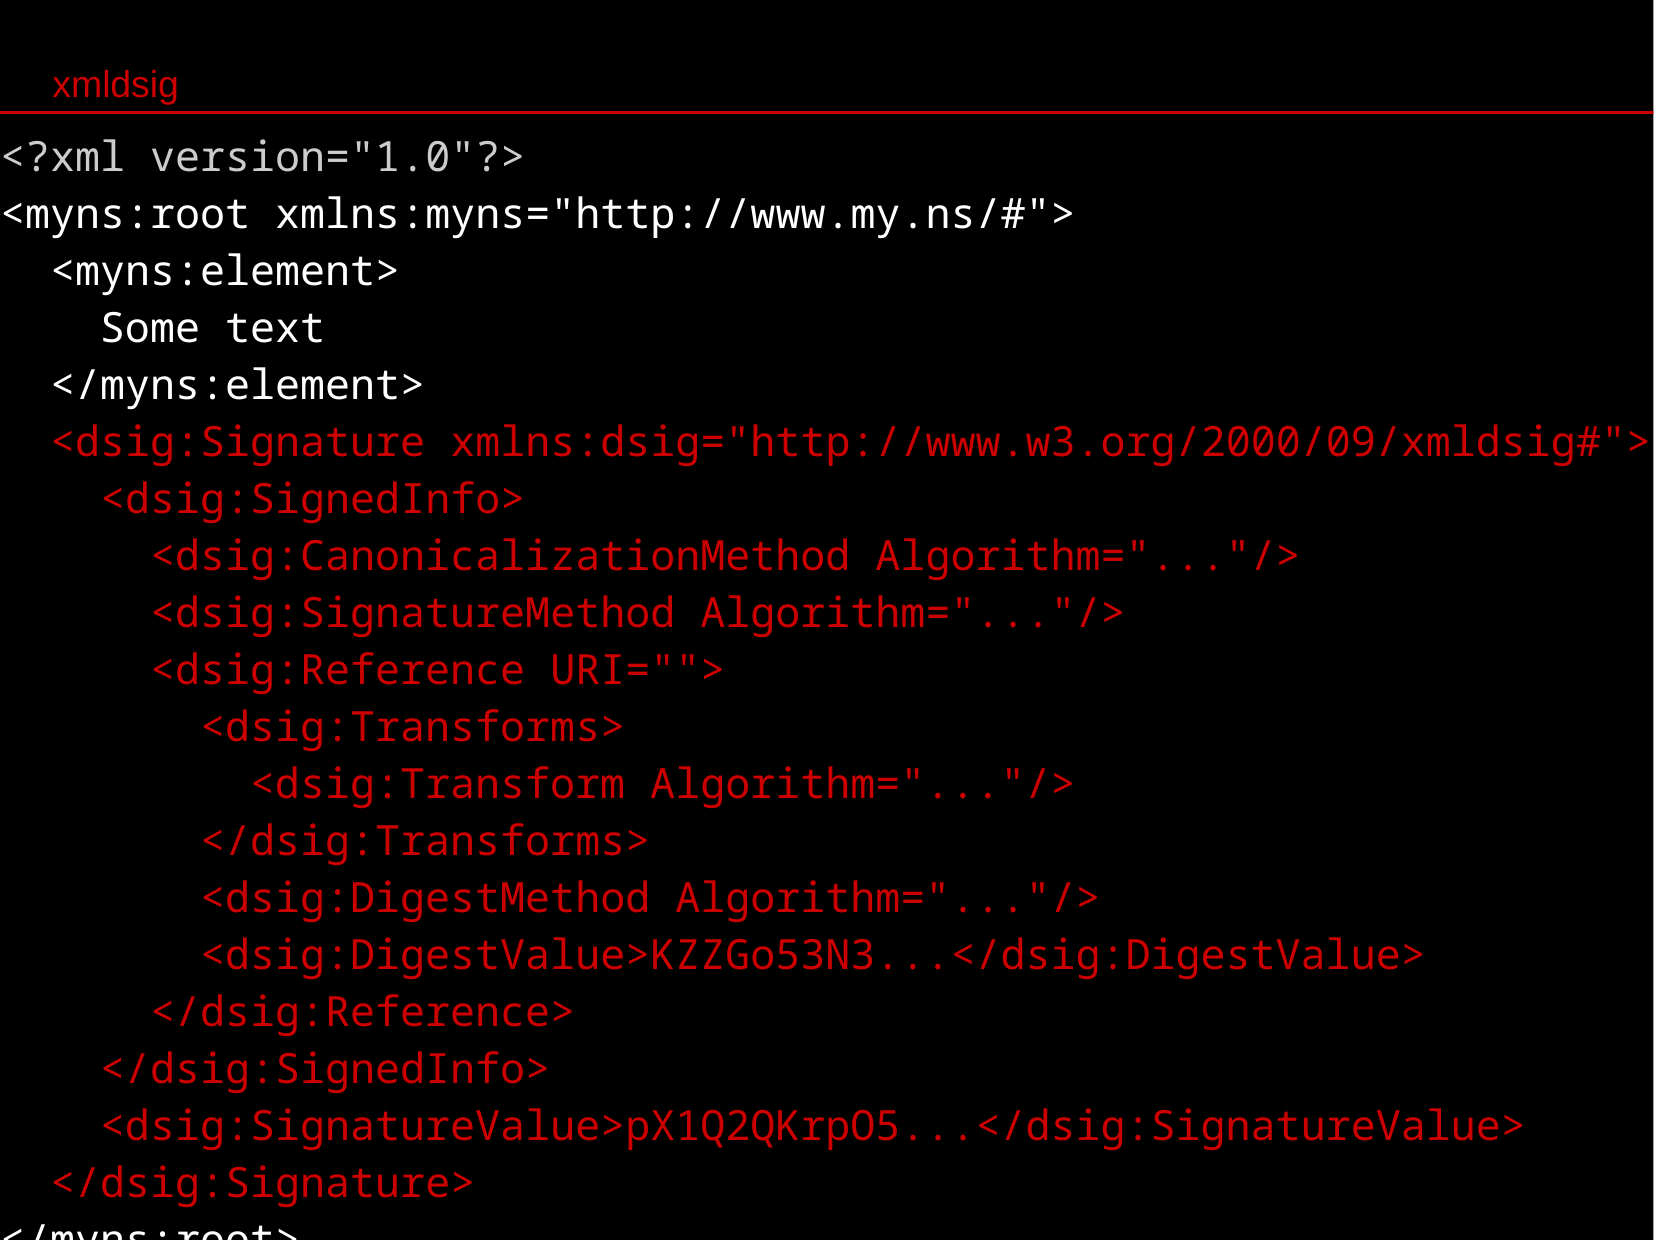

# <?xml version="1.0"?>
<myns:root xmlns:myns="http://www.my.ns/#">
 <myns:element>
 Some text
 </myns:element>
 <dsig:Signature xmlns:dsig="http://www.w3.org/2000/09/xmldsig#"> <dsig:SignedInfo>
 <dsig:CanonicalizationMethod Algorithm="..."/>
 <dsig:SignatureMethod Algorithm="..."/>
 <dsig:Reference URI="">
 <dsig:Transforms>
 <dsig:Transform Algorithm="..."/>
 </dsig:Transforms>
 <dsig:DigestMethod Algorithm="..."/>
 <dsig:DigestValue>KZZGo53N3...</dsig:DigestValue>
 </dsig:Reference>
 </dsig:SignedInfo>
 <dsig:SignatureValue>pX1Q2QKrpO5...</dsig:SignatureValue>
 </dsig:Signature>
</myns:root>
xmldsig